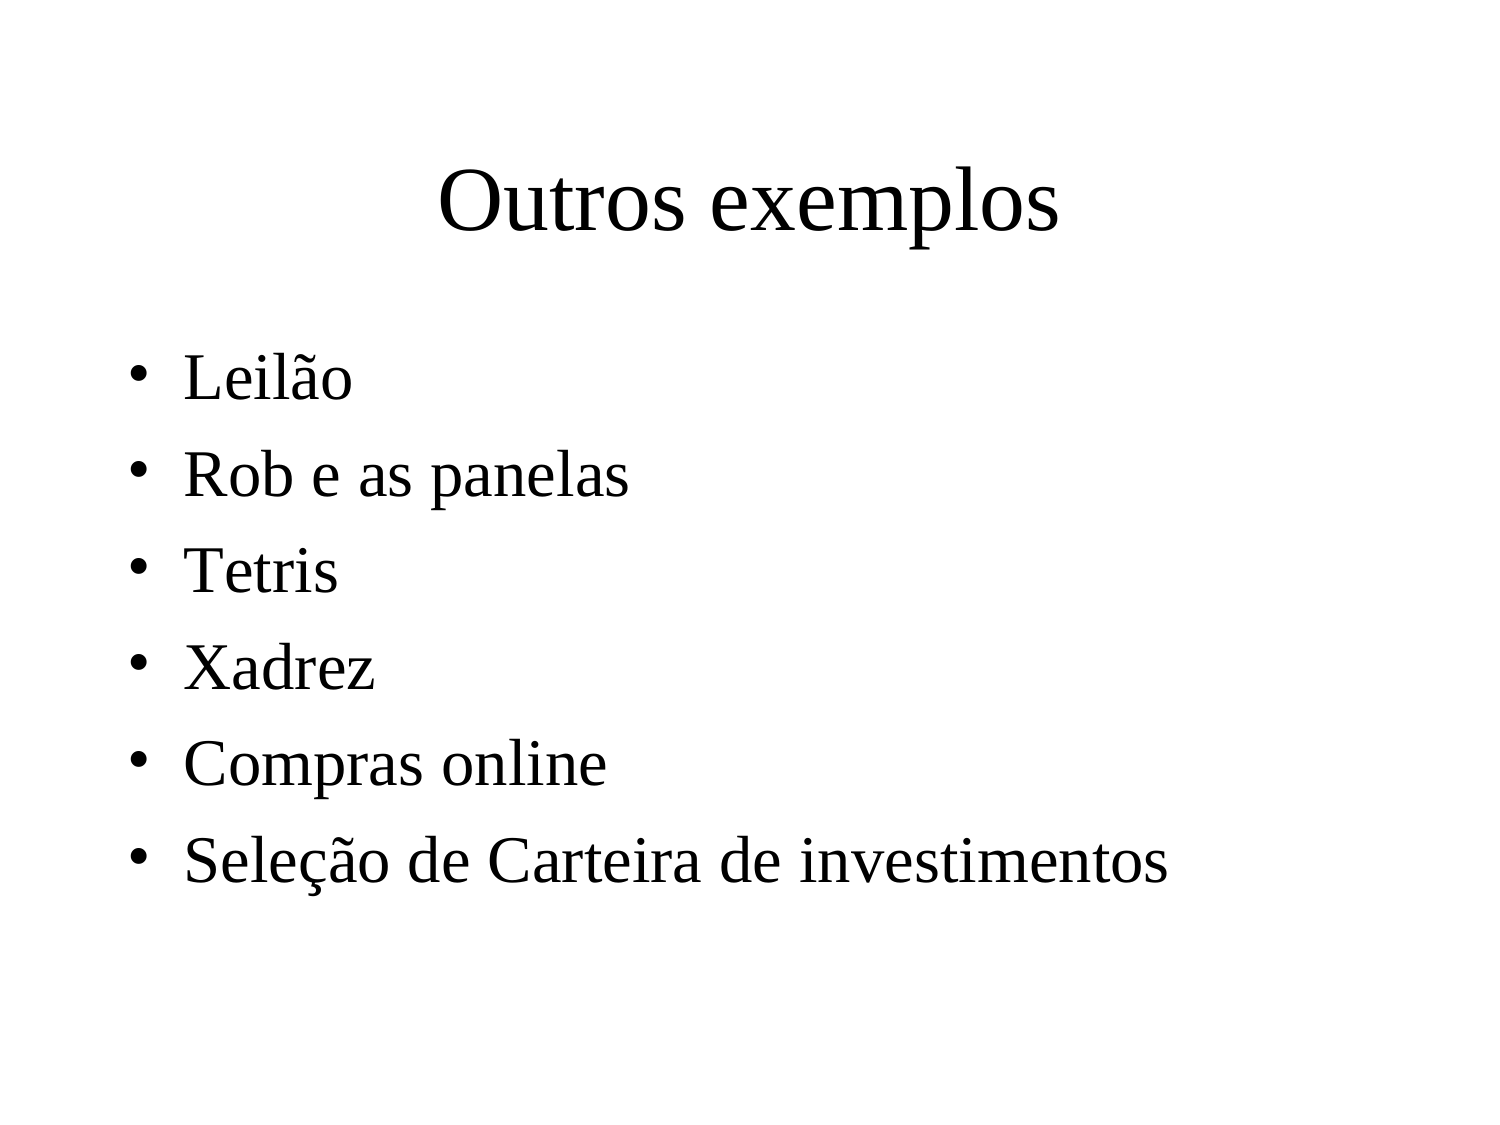

# Outros exemplos
Leilão
Rob e as panelas
Tetris
Xadrez
Compras online
Seleção de Carteira de investimentos